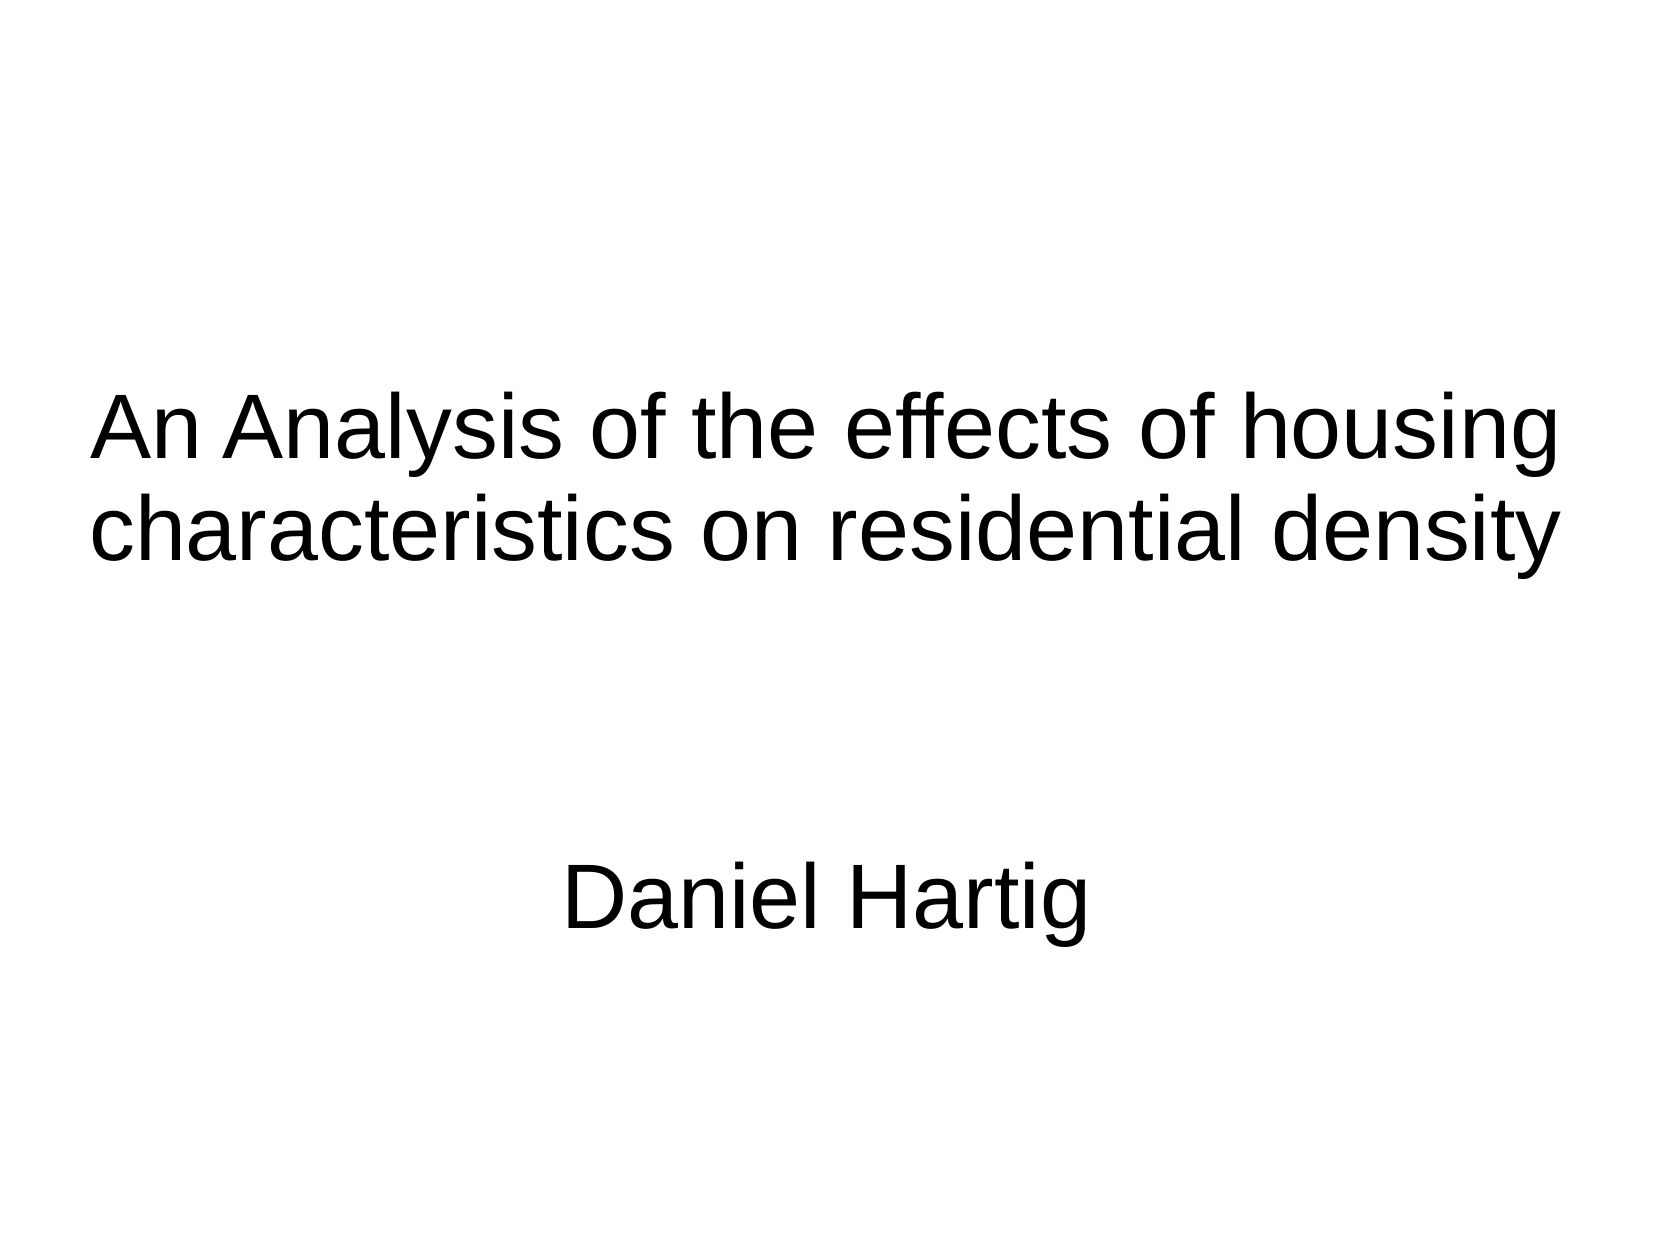

# An Analysis of the effects of housing characteristics on residential density
Daniel Hartig